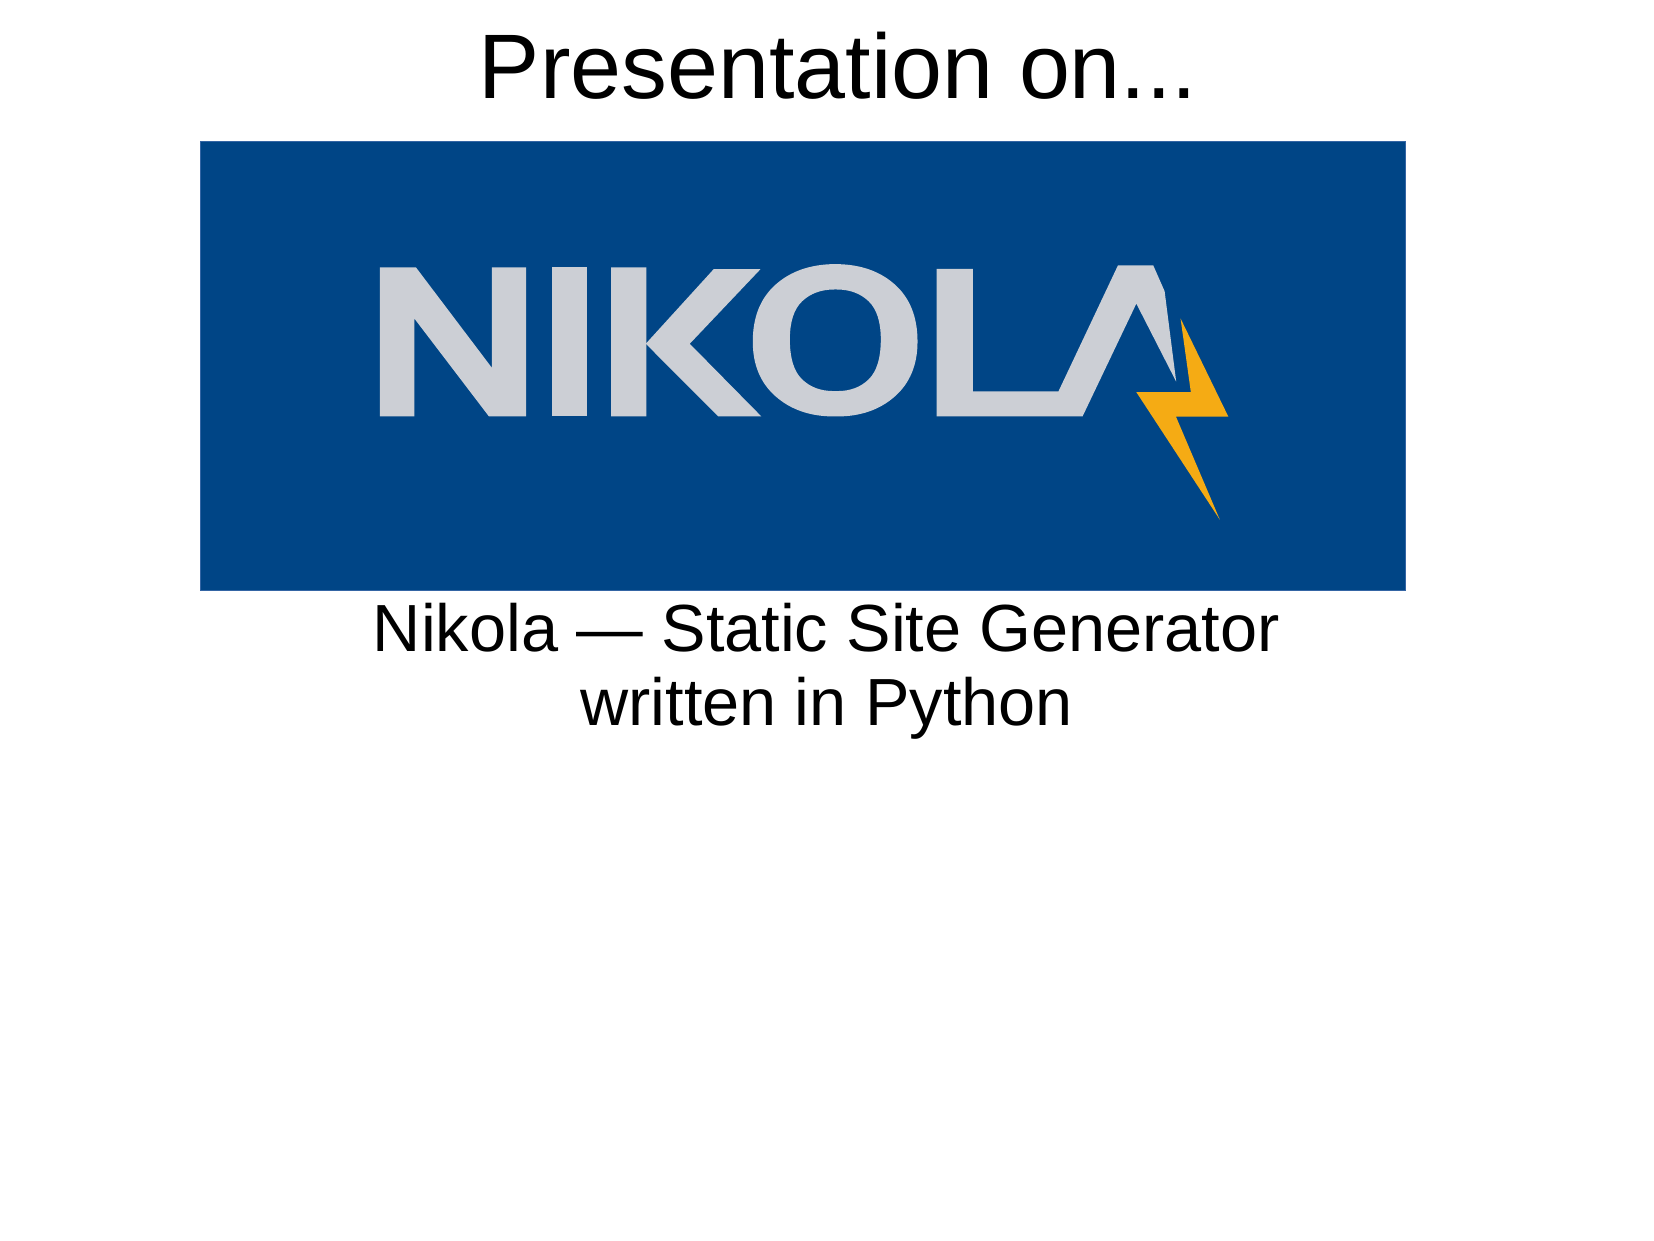

# Presentation on...
Nikola — Static Site Generator
written in Python